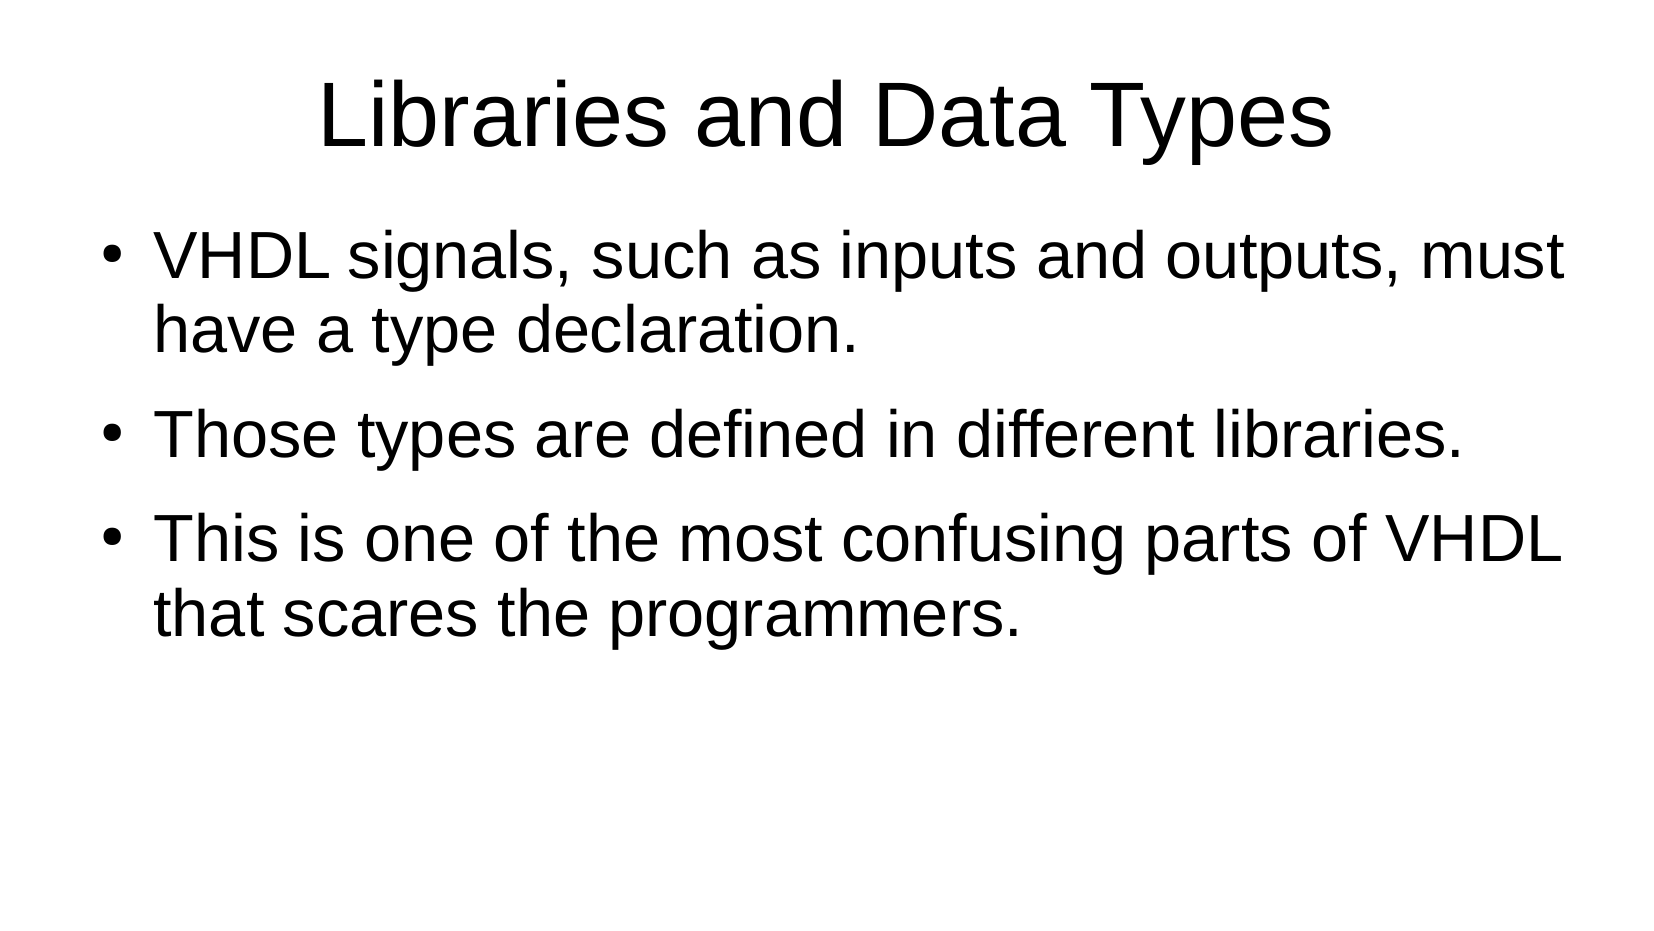

# Libraries and Data Types
VHDL signals, such as inputs and outputs, must have a type declaration.
Those types are defined in different libraries.
This is one of the most confusing parts of VHDL that scares the programmers.